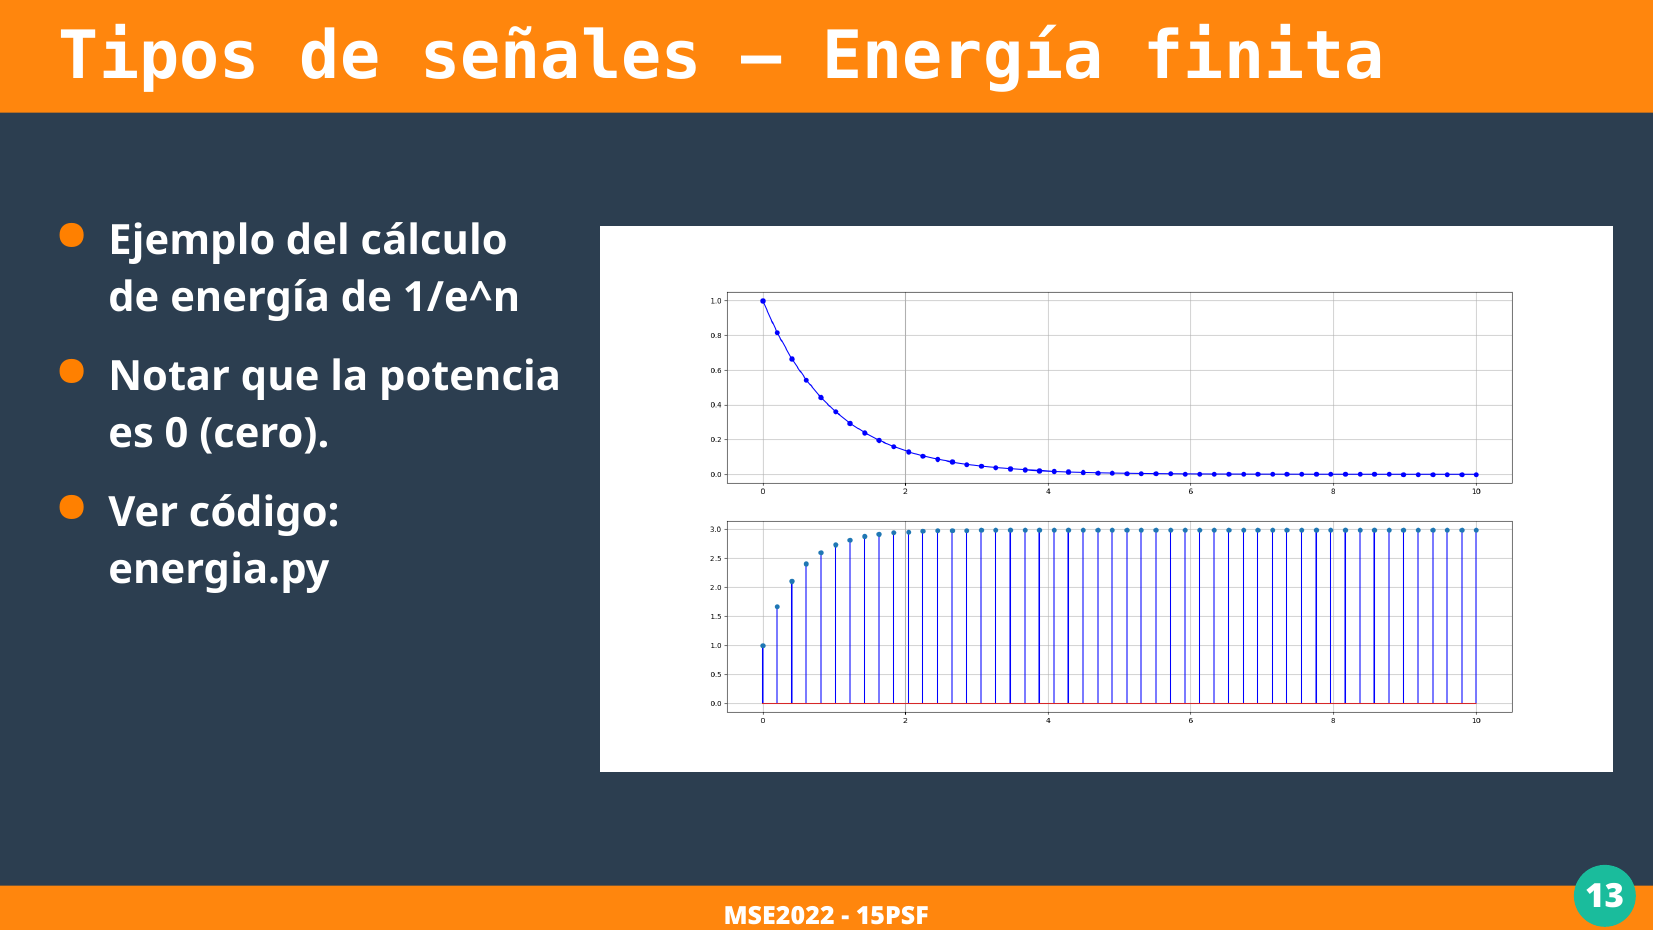

# Tipos de señales – Energía finita
Ejemplo del cálculo de energía de 1/e^n
Notar que la potencia es 0 (cero).
Ver código: energia.py
MSE2022 - 15PSF